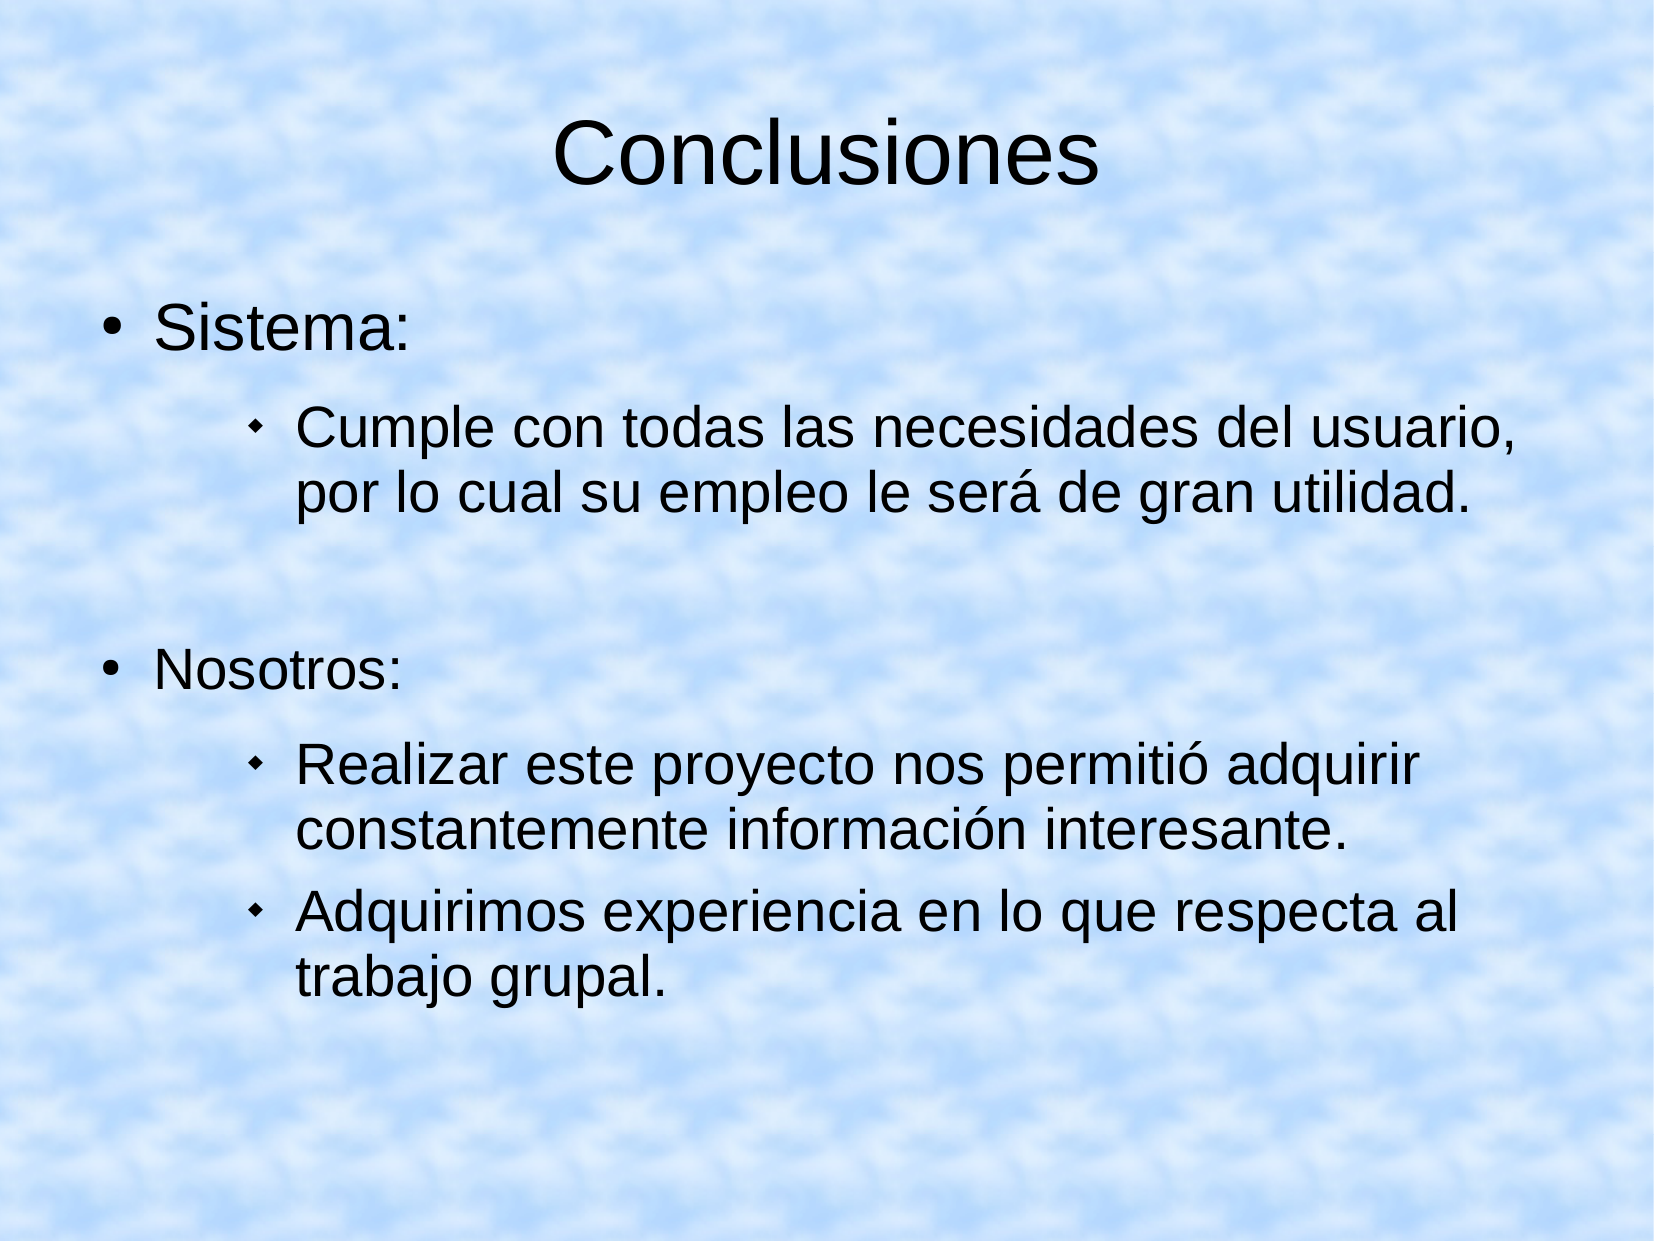

# Conclusiones
Sistema:
Cumple con todas las necesidades del usuario, por lo cual su empleo le será de gran utilidad.
Nosotros:
Realizar este proyecto nos permitió adquirir constantemente información interesante.
Adquirimos experiencia en lo que respecta al trabajo grupal.